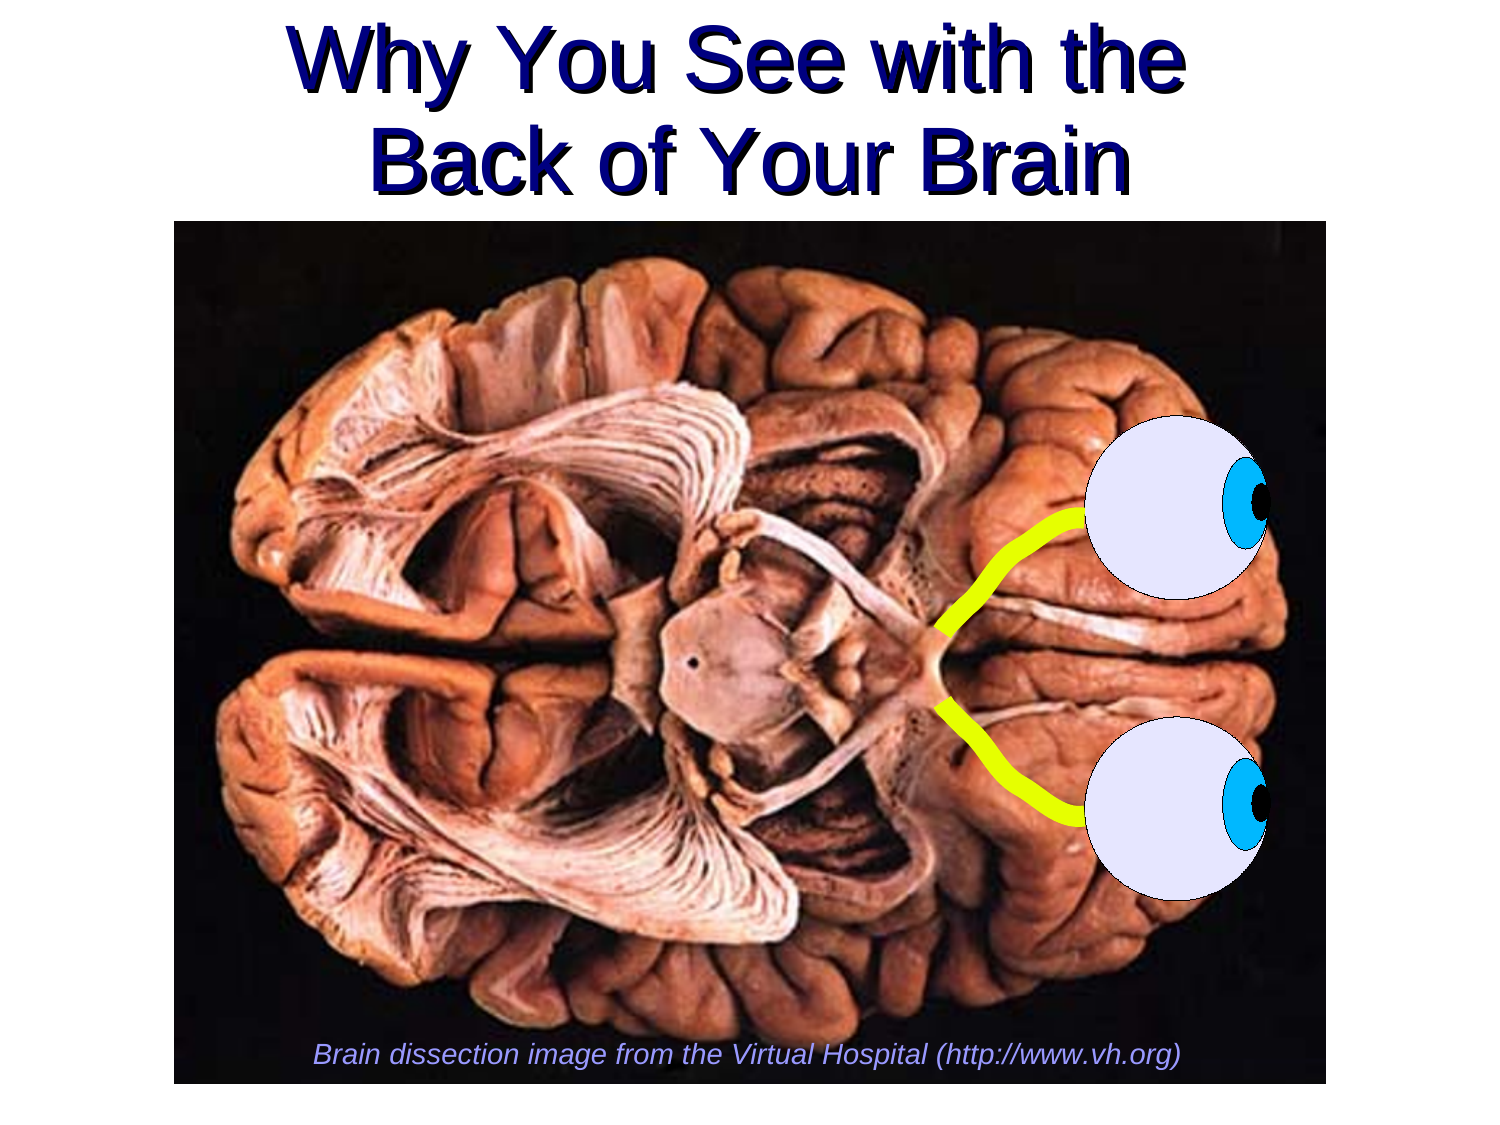

# Why You See with the Back of Your Brain
Brain dissection image from the Virtual Hospital (http://www.vh.org)